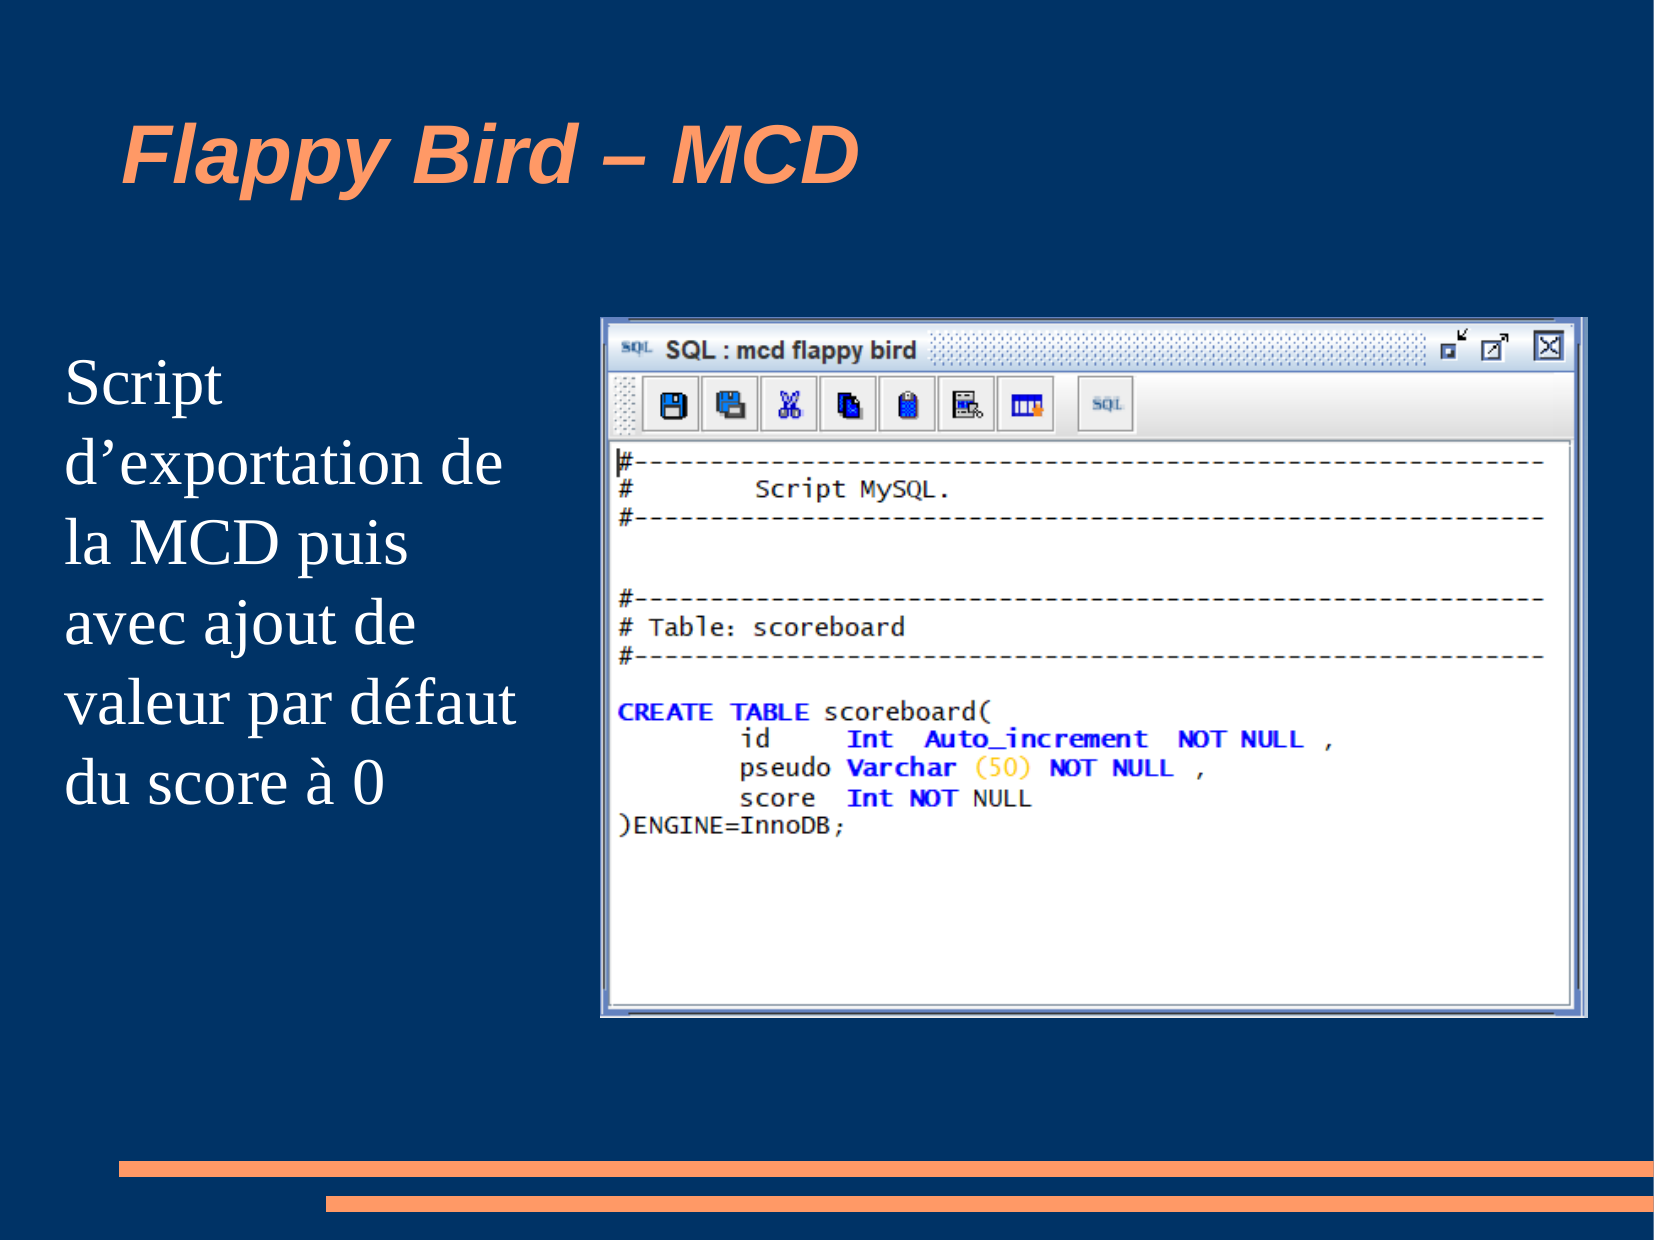

Flappy Bird – MCD
Script d’exportation de la MCD puis avec ajout de valeur par défaut du score à 0